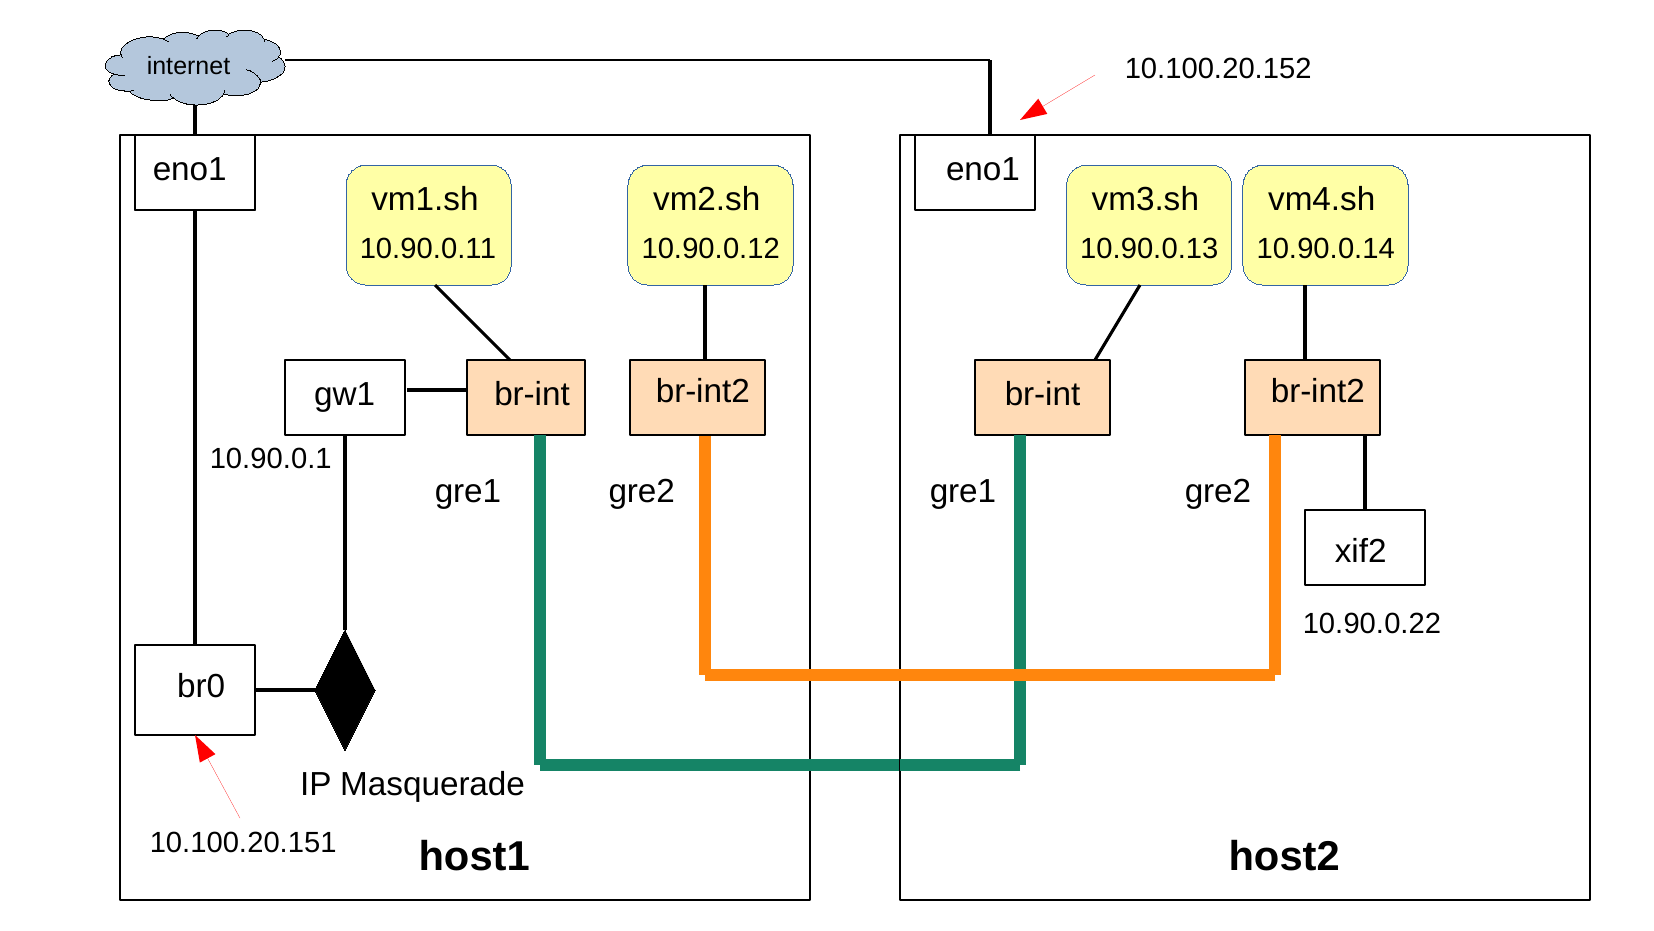

internet
10.100.20.152
eno1
eno1
eno1
vm1.sh
vm2.sh
vm3.sh
vm4.sh
10.90.0.11
10.90.0.12
10.90.0.13
10.90.0.14
br-int2
br-int2
gw1
br-int
br-int
10.90.0.1
gre1
gre2
gre1
gre2
xif2
10.90.0.22
br0
IP Masquerade
10.100.20.151
host1
host2